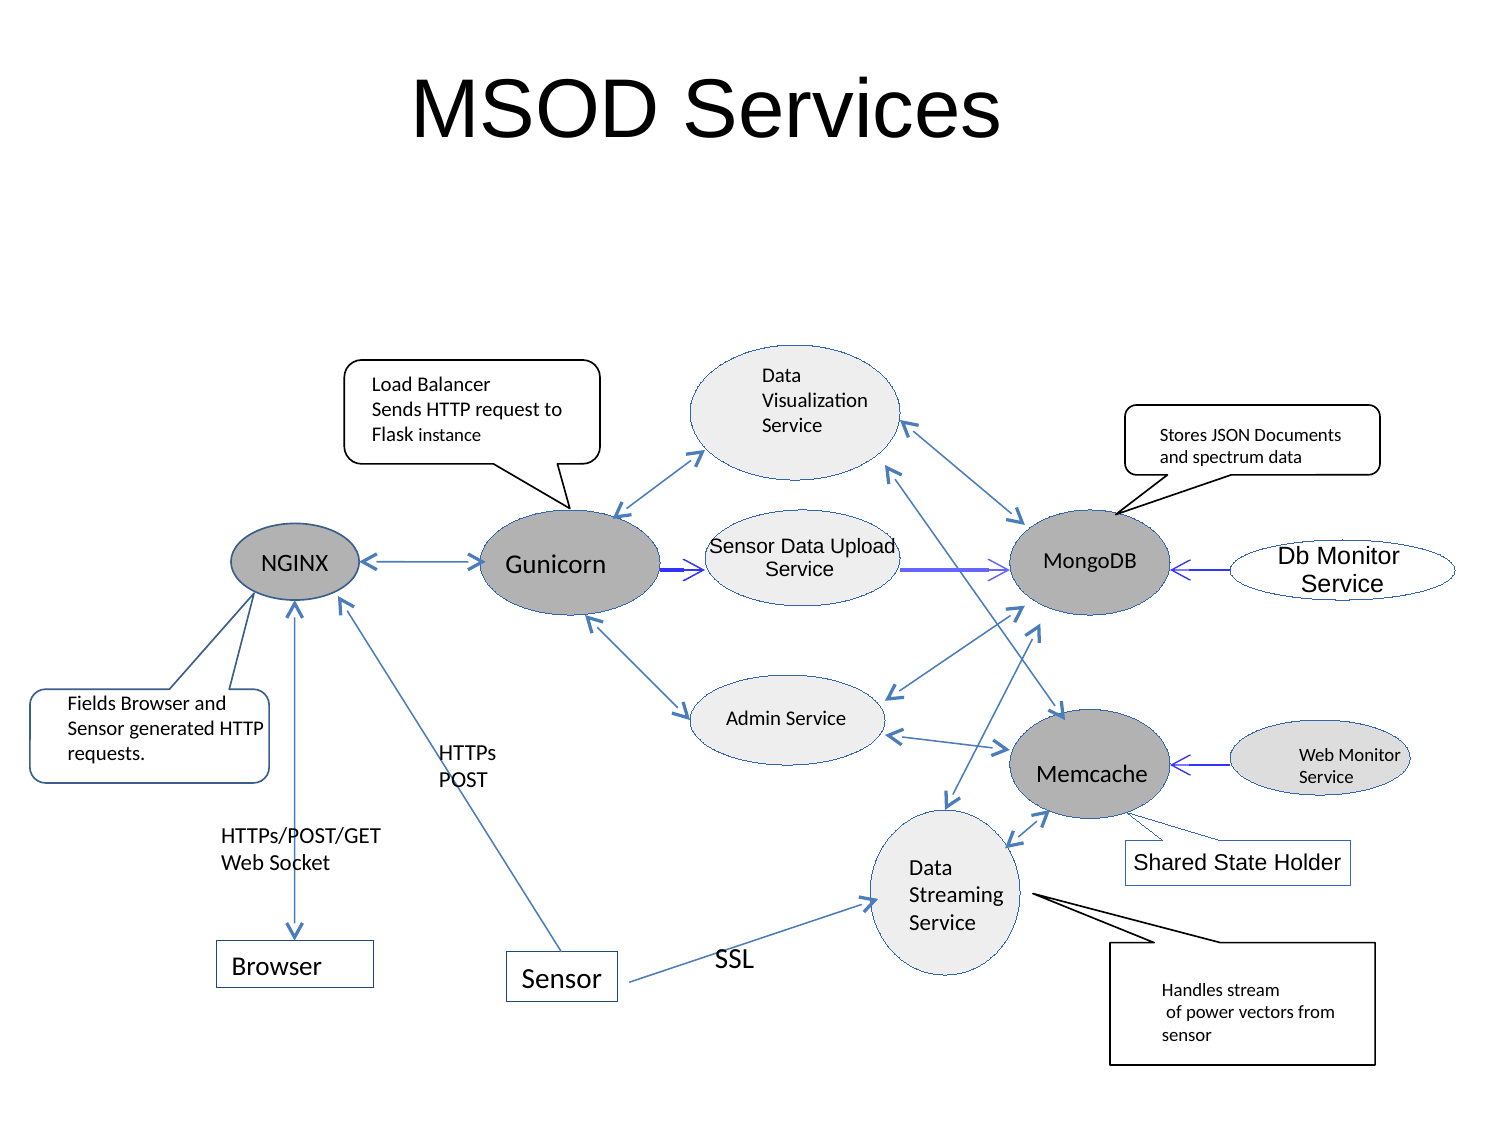

MSOD Services
Data
Visualization
Service
Load Balancer
Sends HTTP request to
Flask instance
Stores JSON Documents
and spectrum data
Sensor Data Upload
Service
MongoDB
NGINX
Gunicorn
Db Monitor
Service
Fields Browser and
Sensor generated HTTP
requests.
Admin Service
HTTPs
POST
Web Monitor
Service
Memcache
HTTPs/POST/GET
Web Socket
Shared State Holder
Data
Streaming
Service
SSL
Browser
Sensor
Handles stream
 of power vectors from
sensor